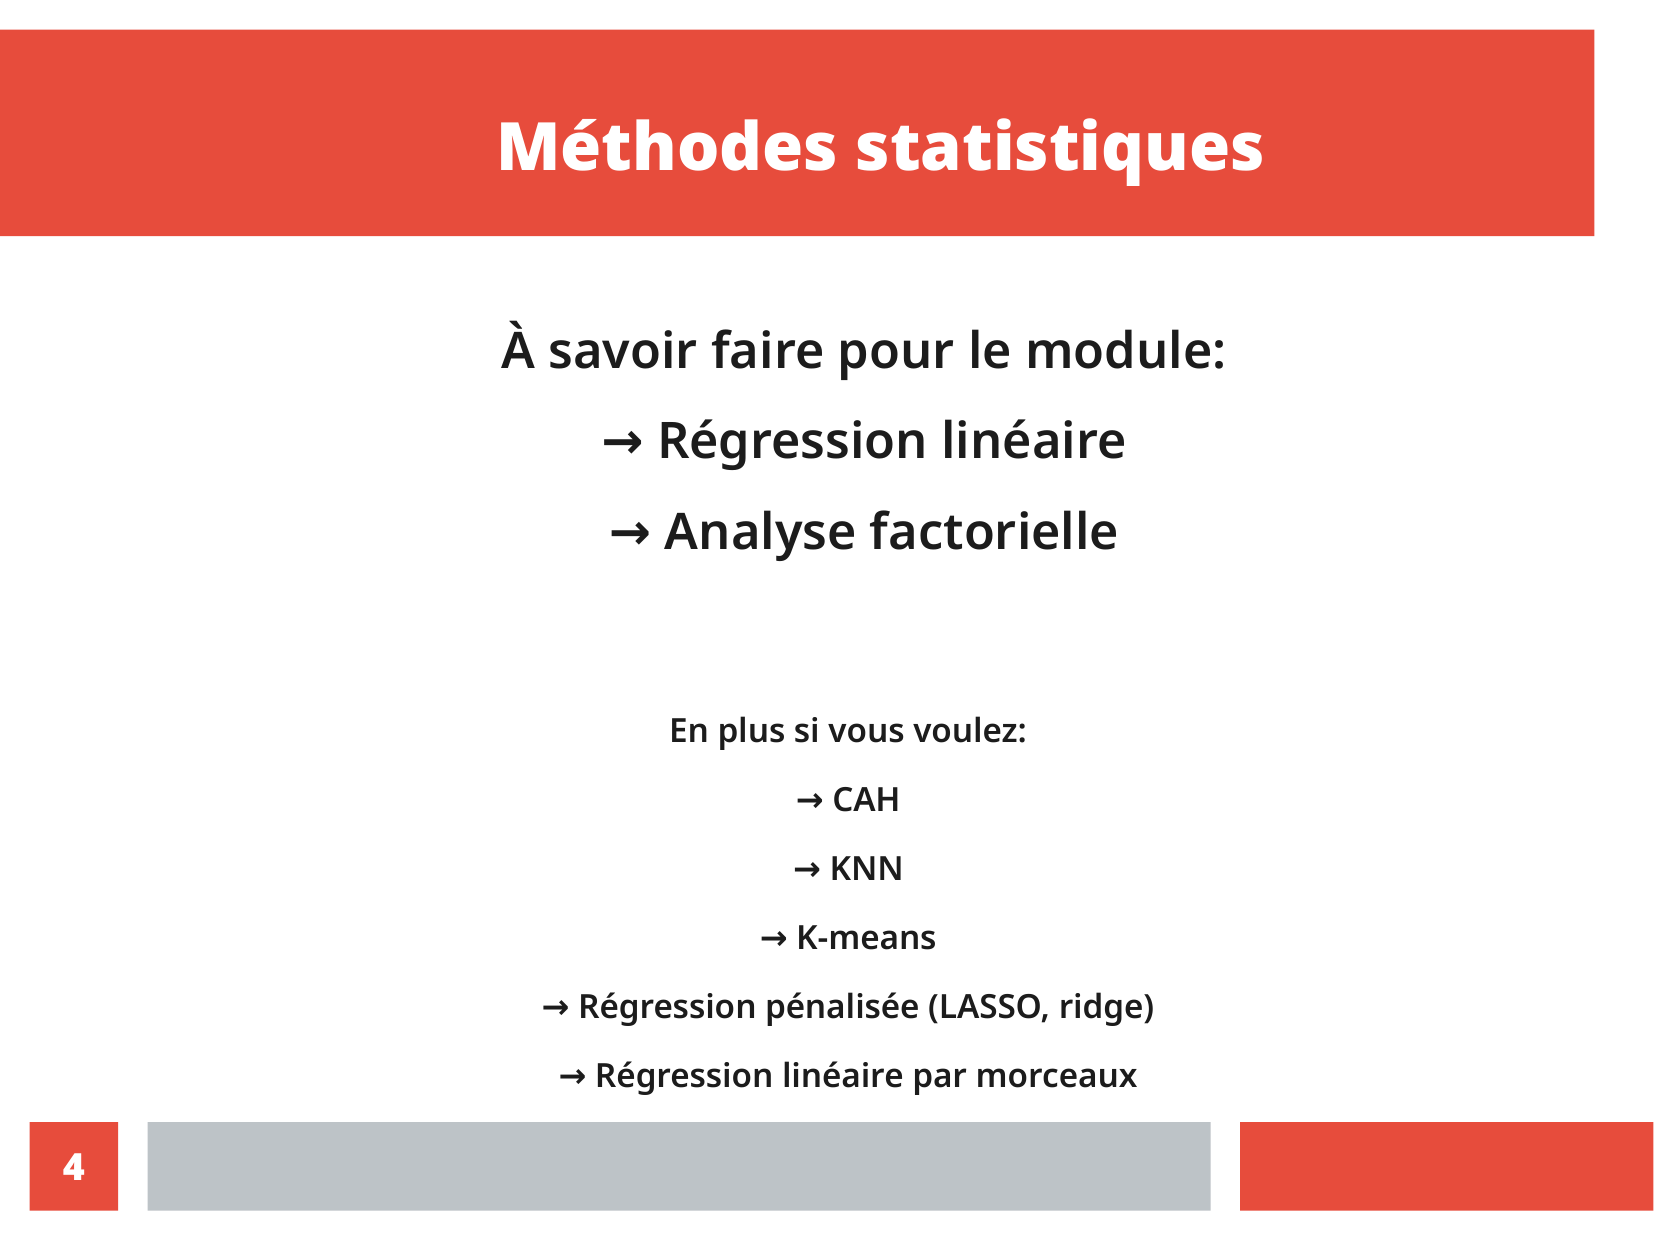

# Méthodes statistiques
À savoir faire pour le module:
→ Régression linéaire
→ Analyse factorielle
En plus si vous voulez:
→ CAH
→ KNN
→ K-means
→ Régression pénalisée (LASSO, ridge)
→ Régression linéaire par morceaux
4